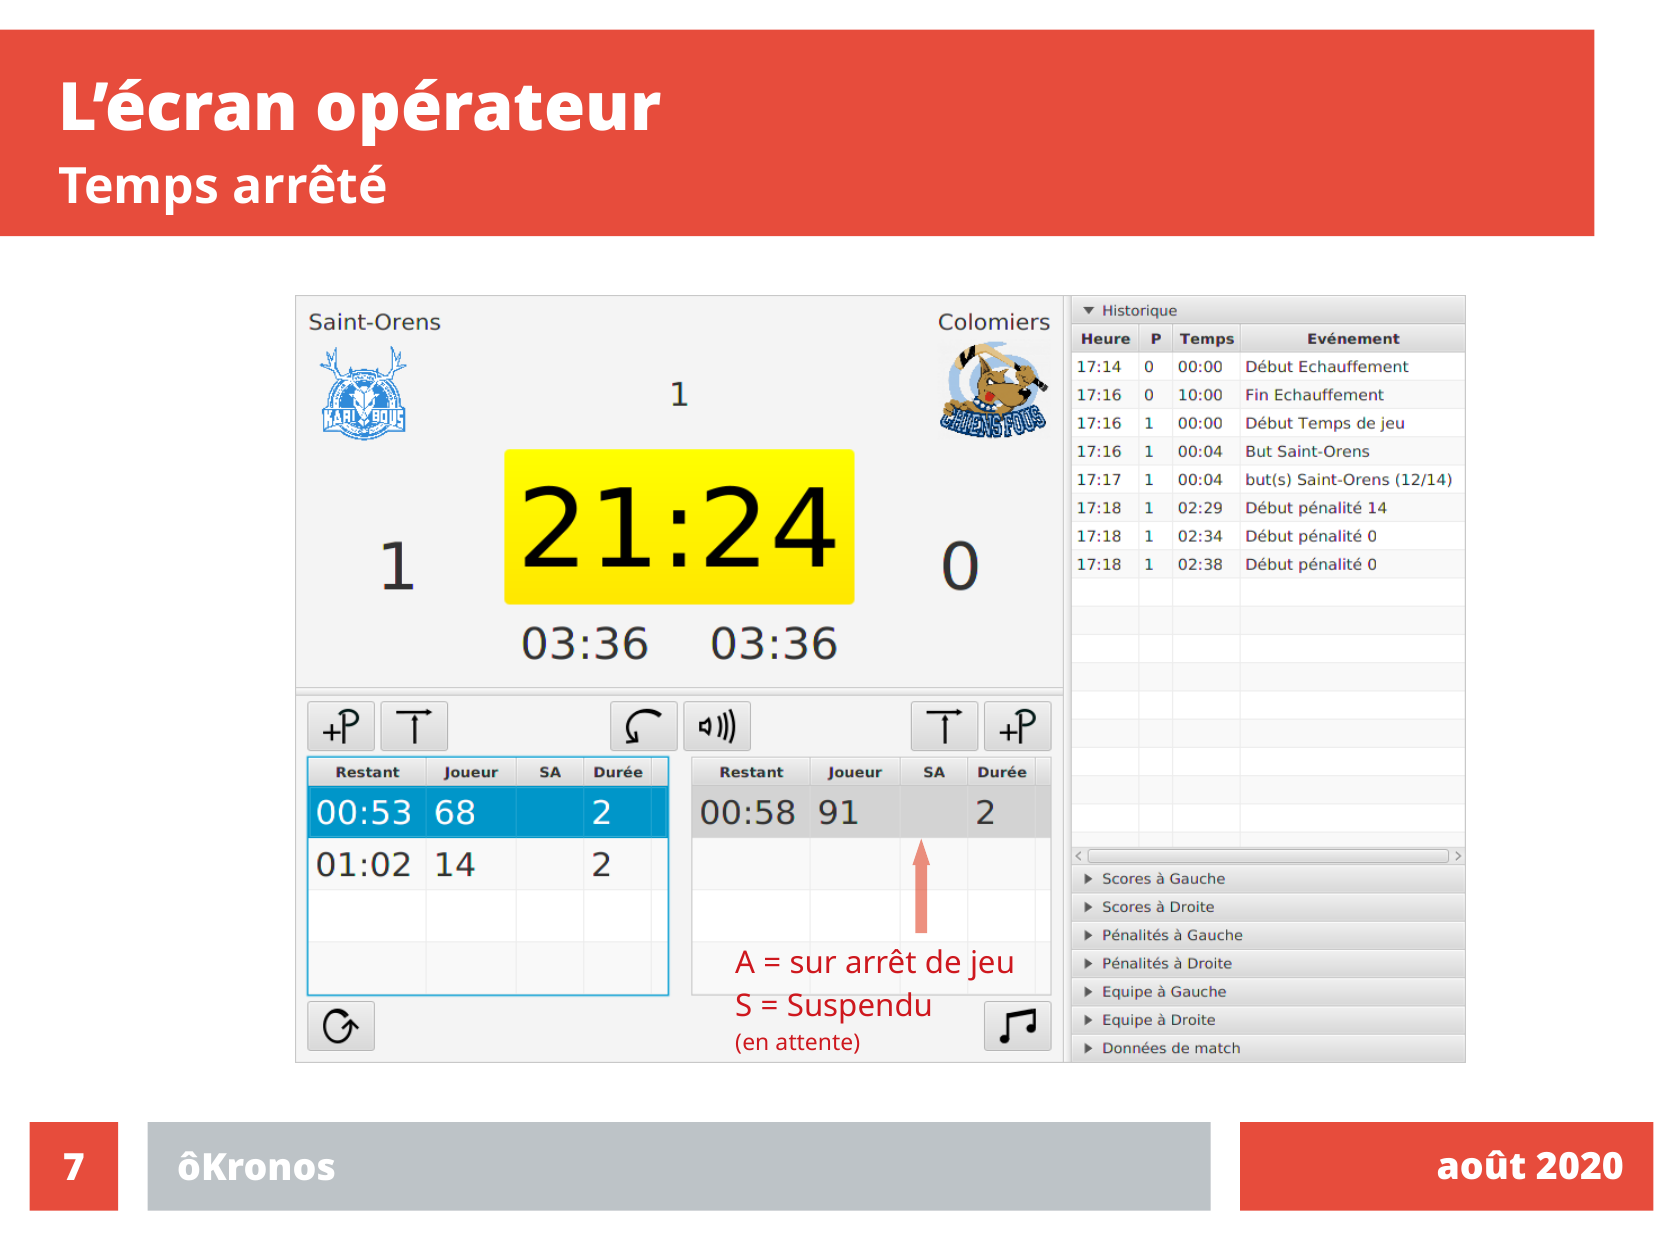

# L’écran opérateur Temps arrêté
A = sur arrêt de jeu
S = Suspendu
(en attente)
7
ôKronos
août 2020